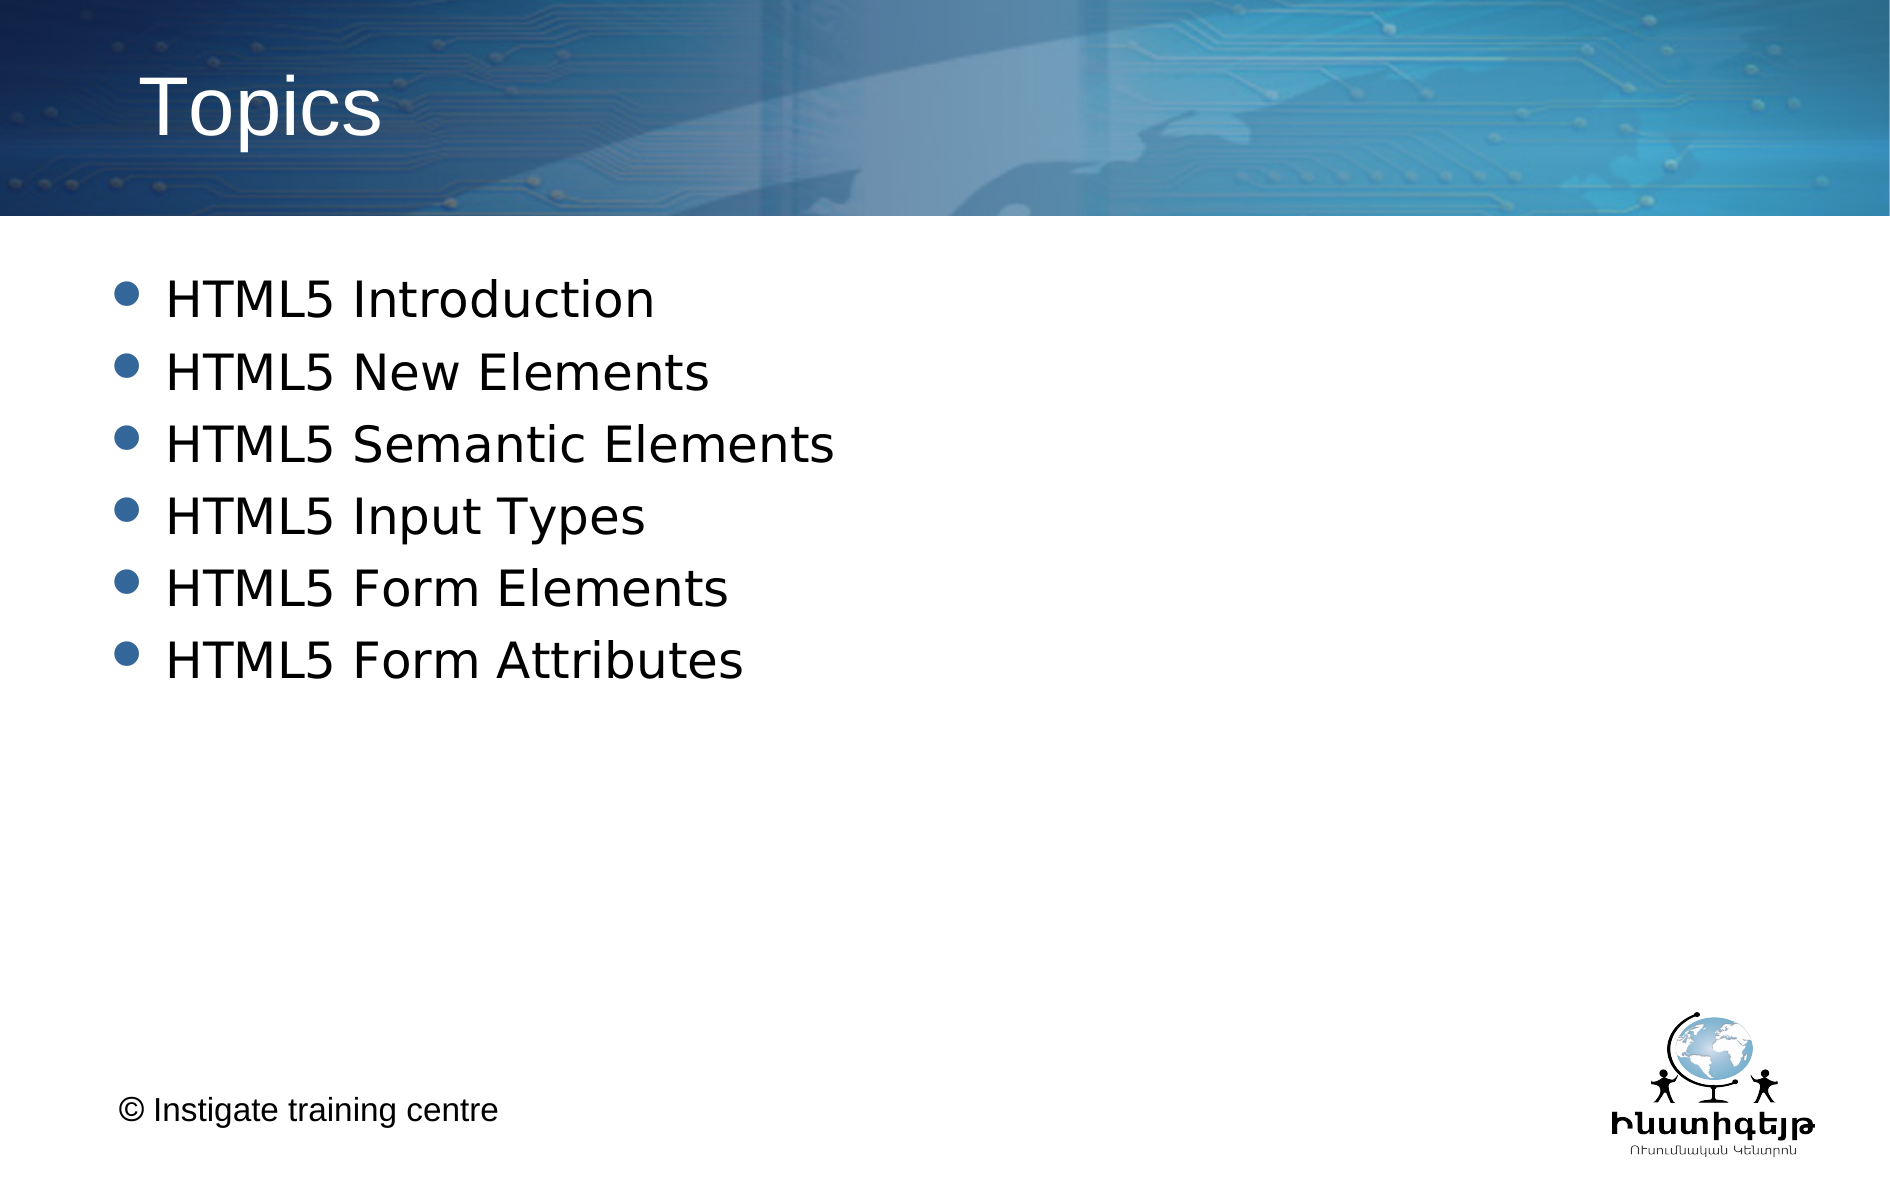

Topics
# HTML5 Introduction
HTML5 New Elements
HTML5 Semantic Elements
HTML5 Input Types
HTML5 Form Elements
HTML5 Form Attributes